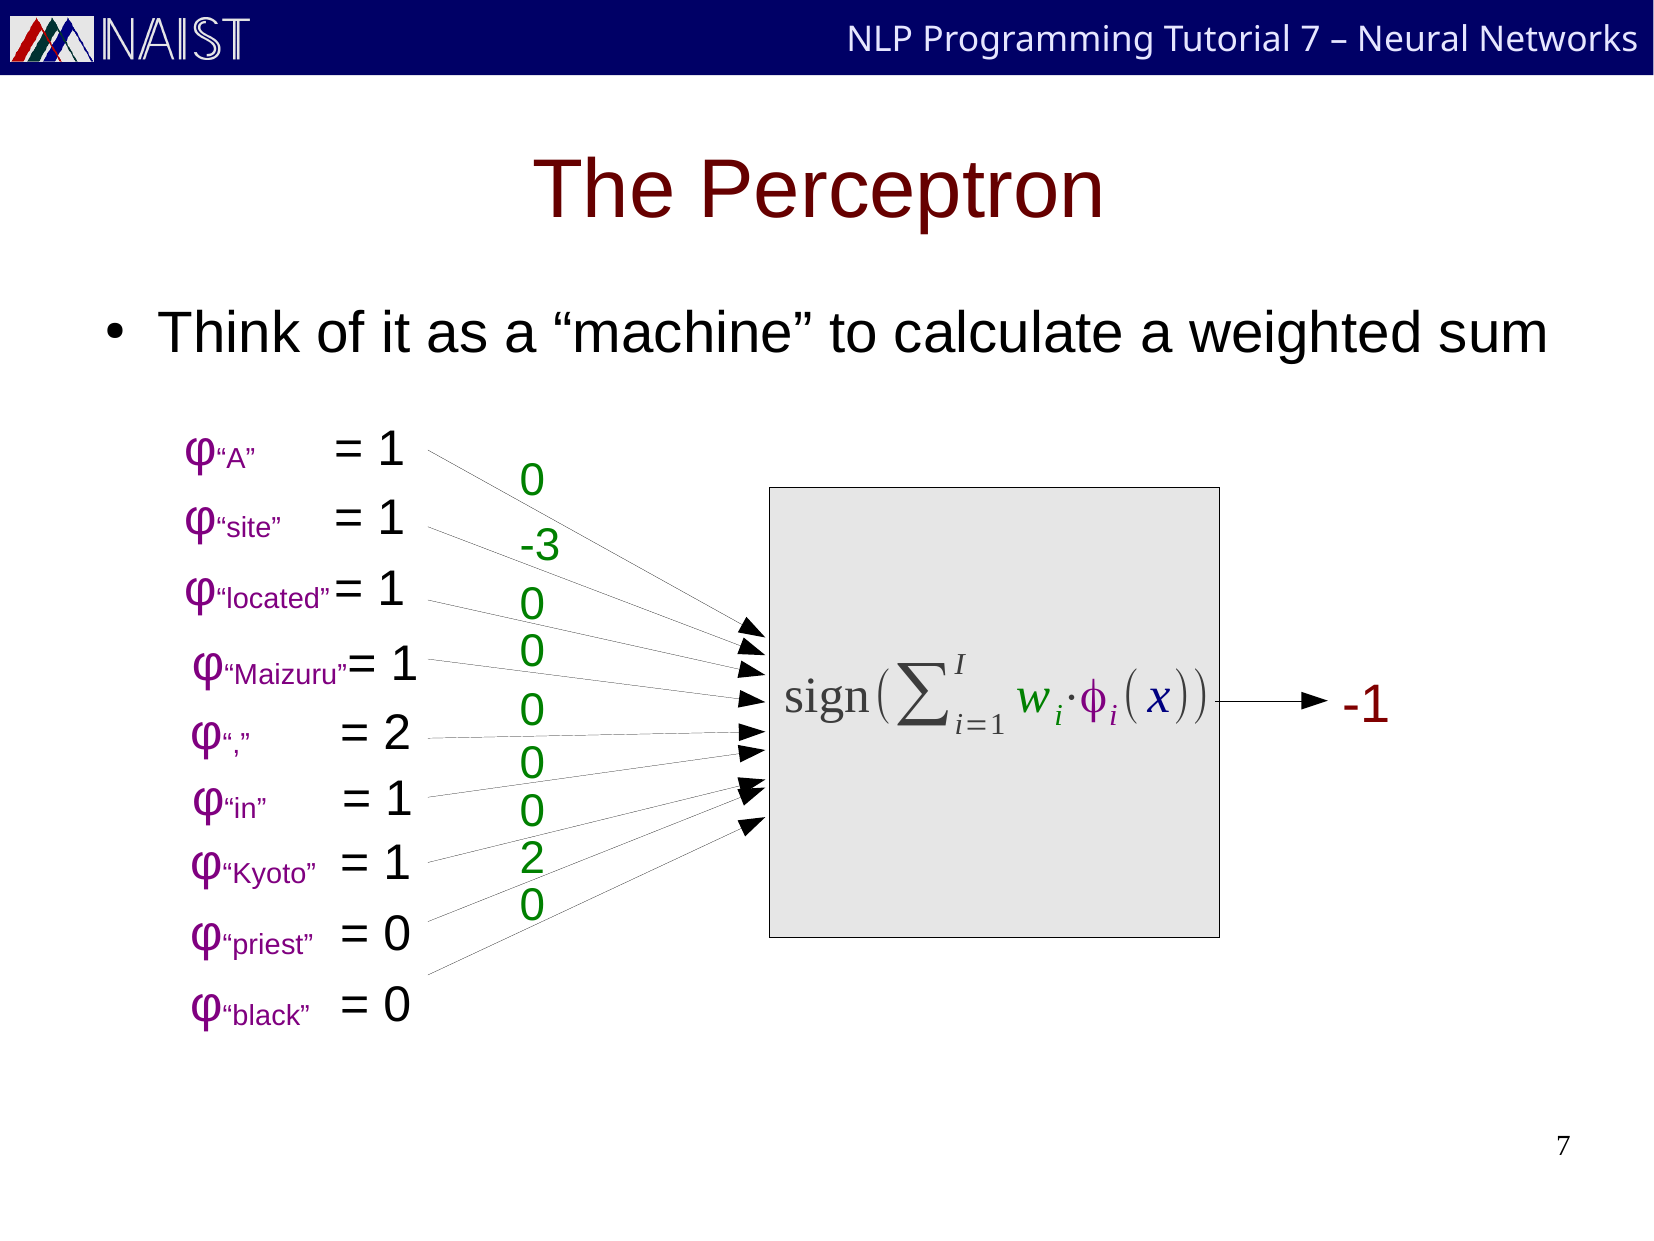

# The Perceptron
Think of it as a “machine” to calculate a weighted sum
φ“A”		= 1
0
φ“site”	= 1
-3
φ“located”	= 1
0
0
φ“Maizuru”= 1
-1
0
φ“,”		= 2
0
φ“in”		= 1
0
2
φ“Kyoto” 	= 1
0
φ“priest” 	= 0
φ“black” 	= 0
7